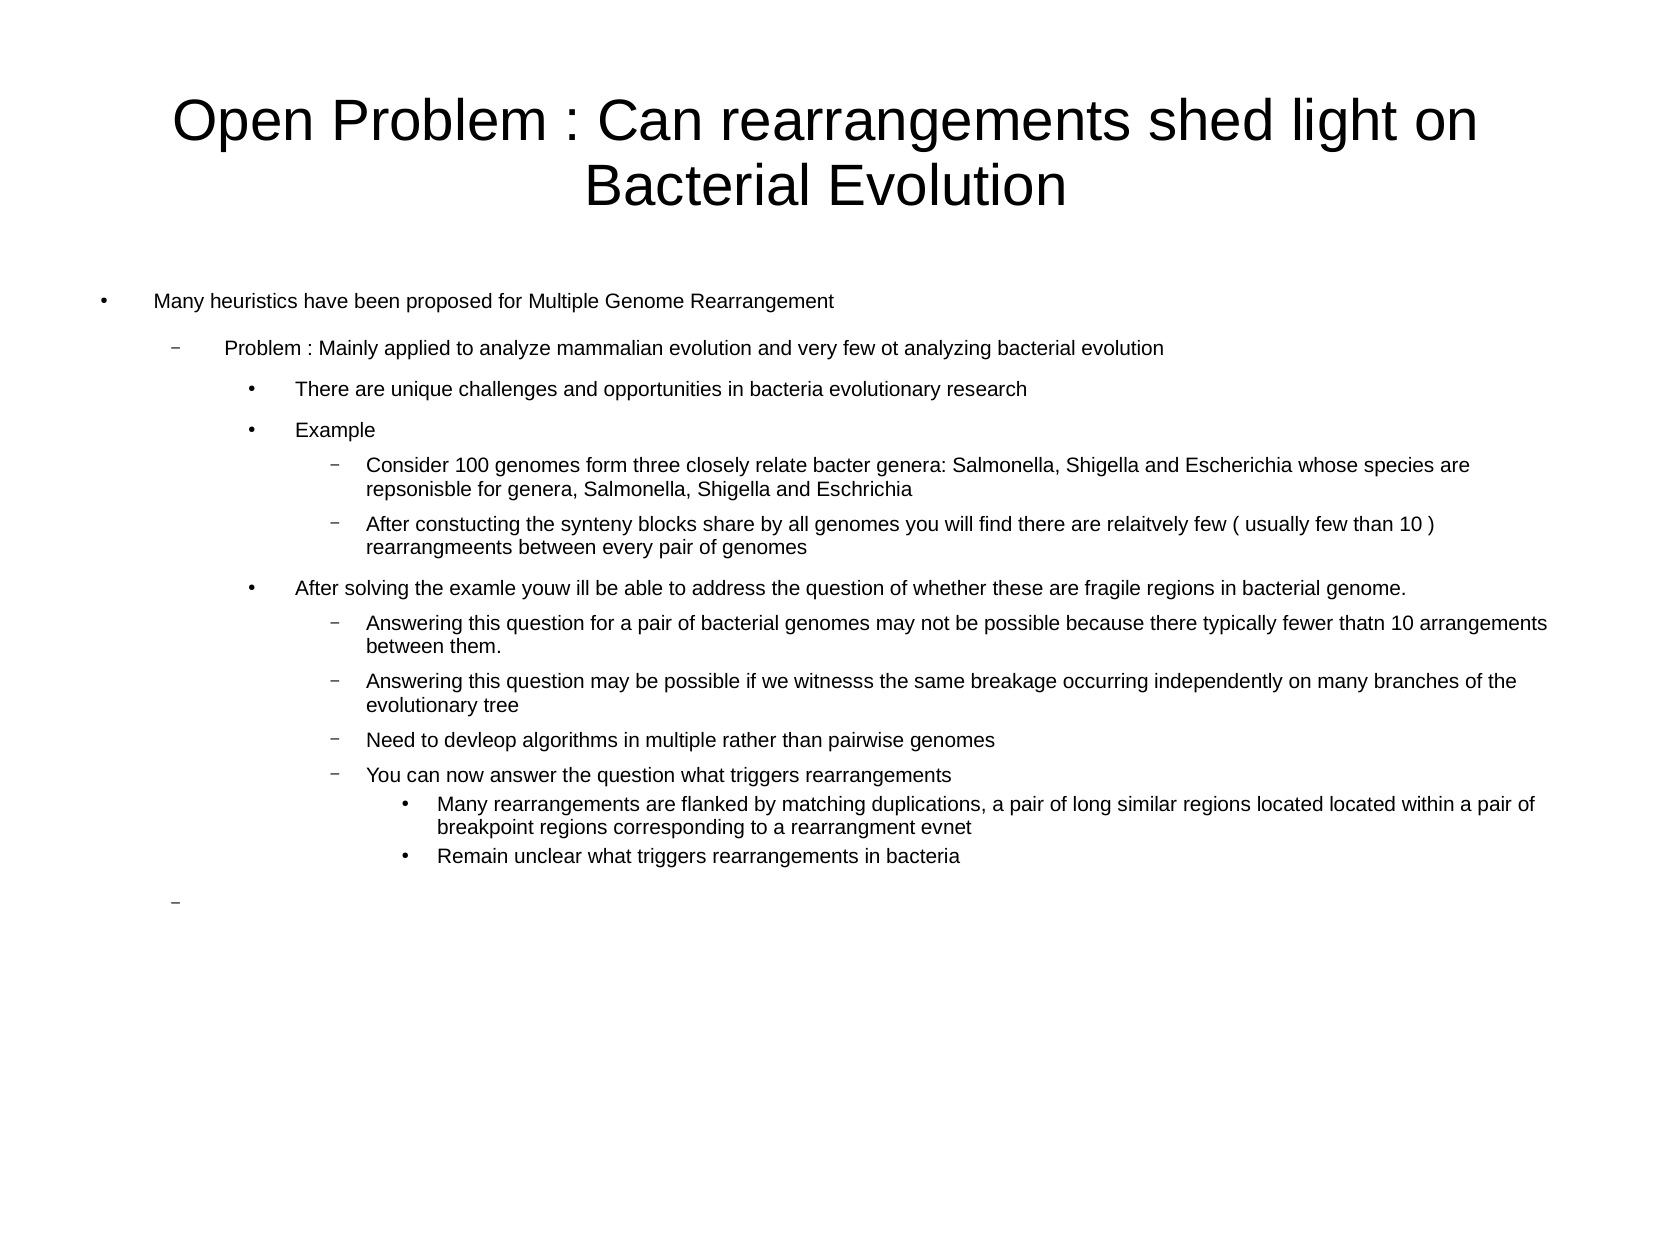

# Open Problem : Can rearrangements shed light on Bacterial Evolution
Many heuristics have been proposed for Multiple Genome Rearrangement
Problem : Mainly applied to analyze mammalian evolution and very few ot analyzing bacterial evolution
There are unique challenges and opportunities in bacteria evolutionary research
Example
Consider 100 genomes form three closely relate bacter genera: Salmonella, Shigella and Escherichia whose species are repsonisble for genera, Salmonella, Shigella and Eschrichia
After constucting the synteny blocks share by all genomes you will find there are relaitvely few ( usually few than 10 ) rearrangmeents between every pair of genomes
After solving the examle youw ill be able to address the question of whether these are fragile regions in bacterial genome.
Answering this question for a pair of bacterial genomes may not be possible because there typically fewer thatn 10 arrangements between them.
Answering this question may be possible if we witnesss the same breakage occurring independently on many branches of the evolutionary tree
Need to devleop algorithms in multiple rather than pairwise genomes
You can now answer the question what triggers rearrangements
Many rearrangements are flanked by matching duplications, a pair of long similar regions located located within a pair of breakpoint regions corresponding to a rearrangment evnet
Remain unclear what triggers rearrangements in bacteria